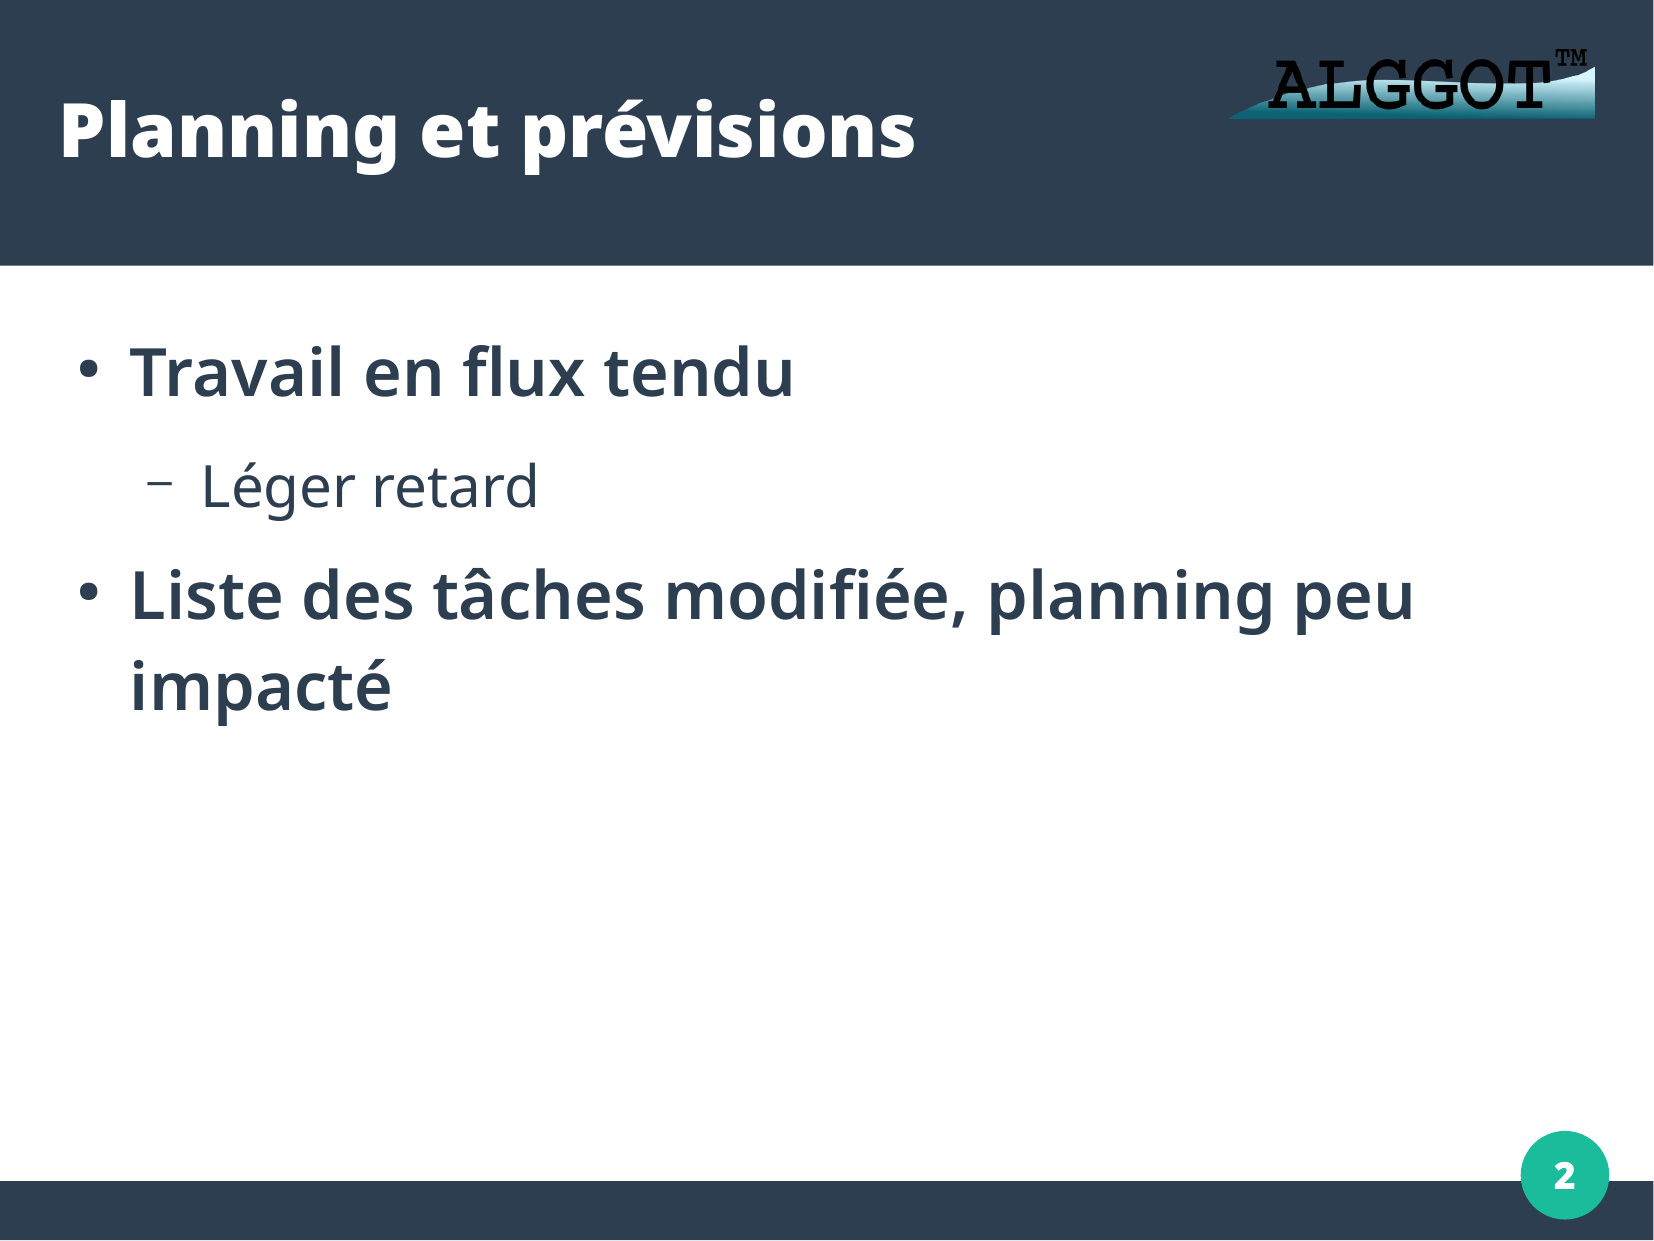

# Planning et prévisions
Travail en flux tendu
Léger retard
Liste des tâches modifiée, planning peu impacté
2